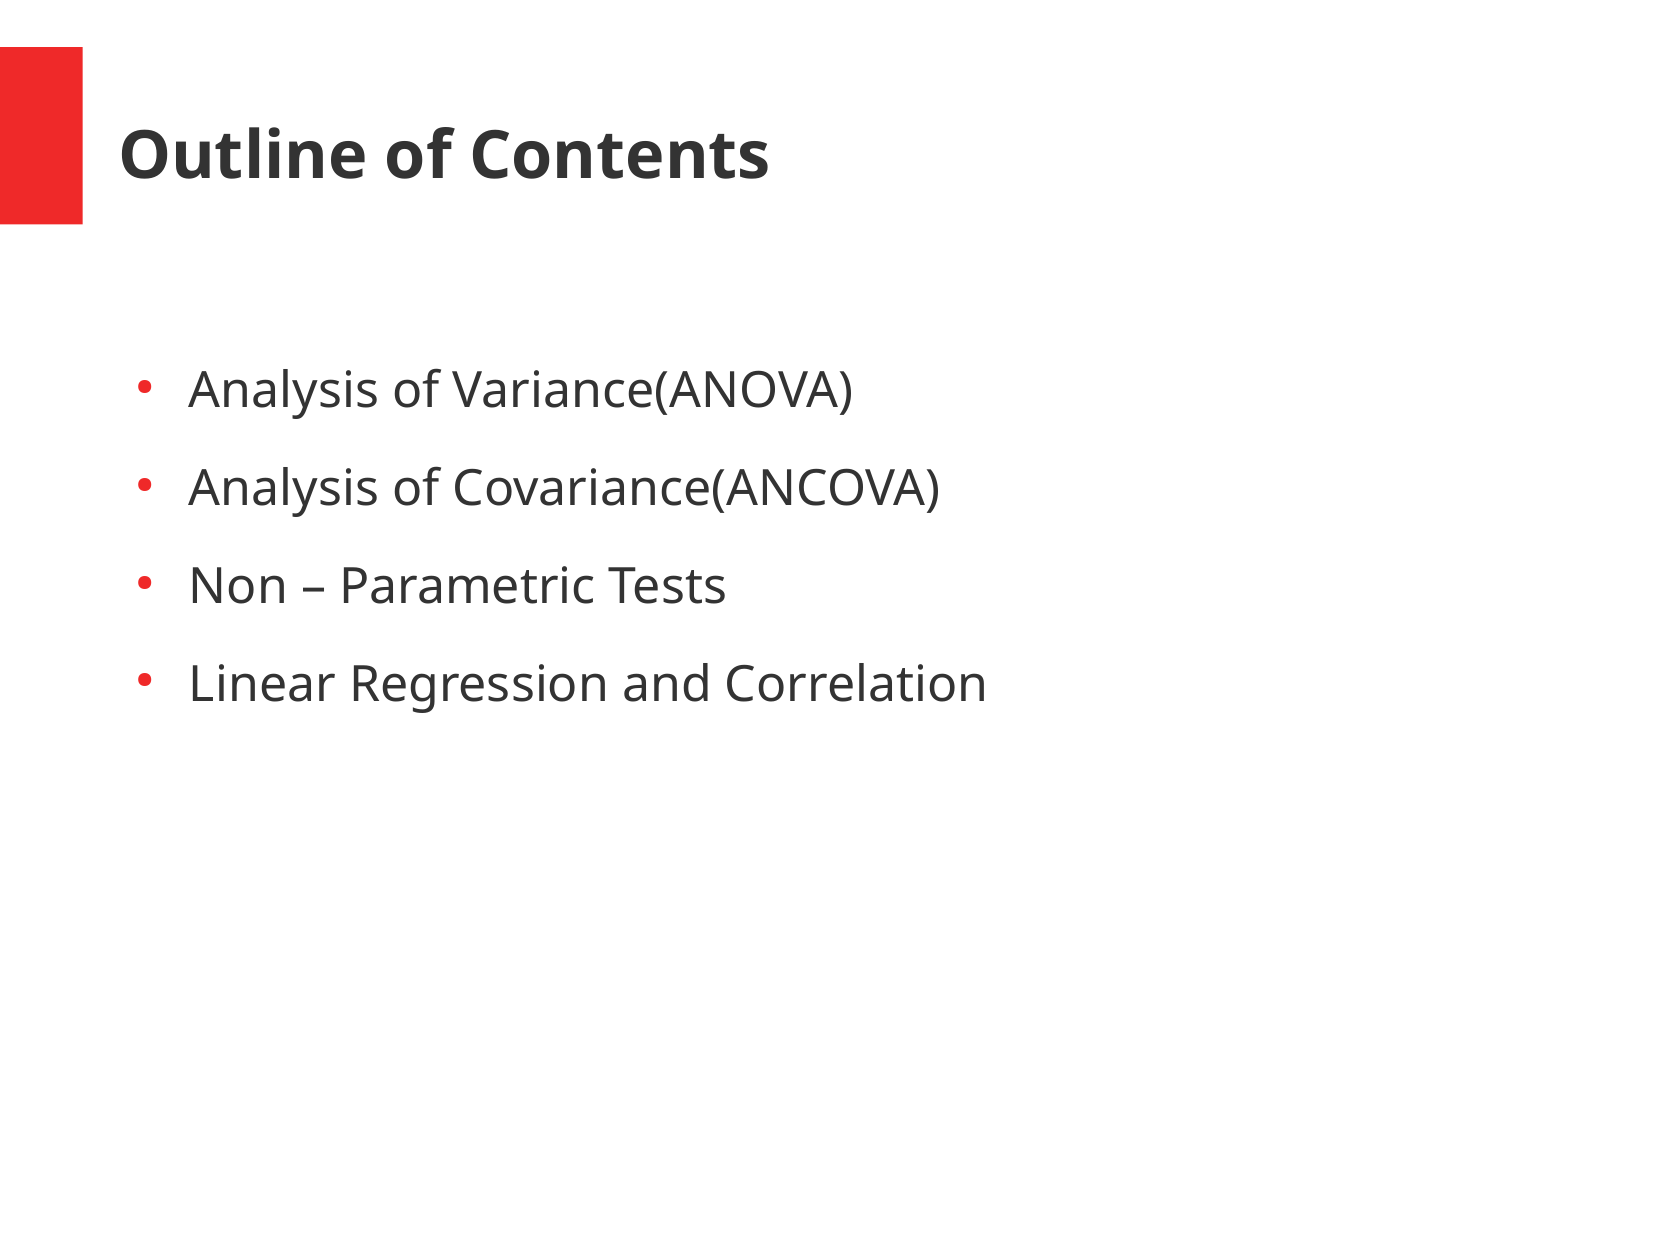

# Outline of Contents
Analysis of Variance(ANOVA)
Analysis of Covariance(ANCOVA)
Non – Parametric Tests
Linear Regression and Correlation